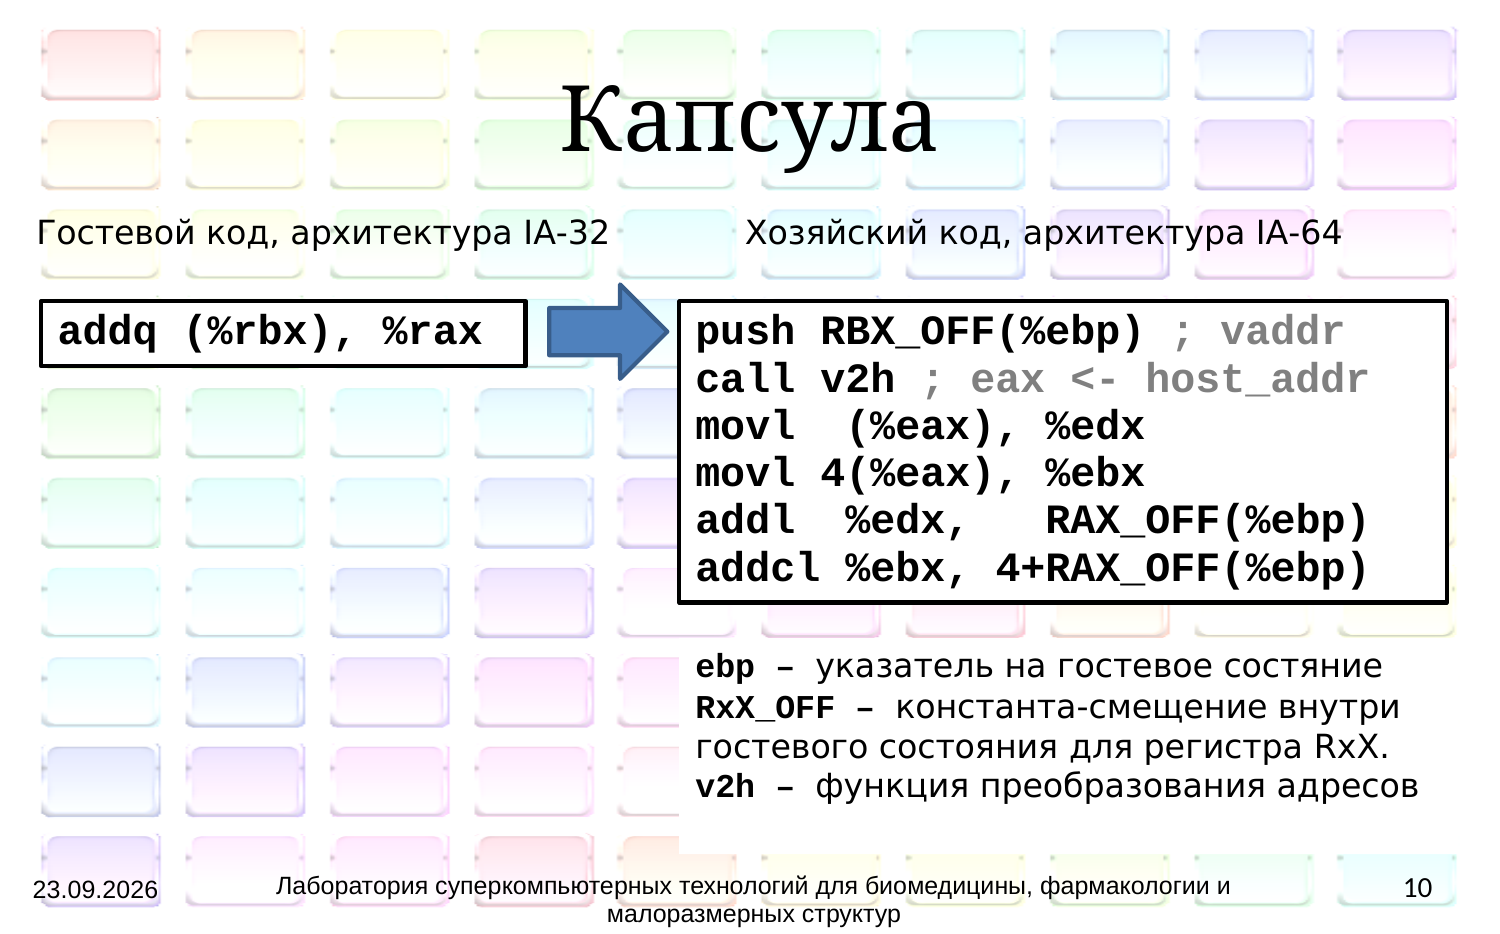

# Капсула
Гостевой код, архитектура IA-32
Хозяйский код, архитектура IA-64
addq (%rbx), %rax
push RBX_OFF(%ebp) ; vaddr
call v2h ; eax <- host_addr
movl (%eax), %edx
movl 4(%eax), %ebx
addl %edx, RAX_OFF(%ebp)
addсl %ebx, 4+RAX_OFF(%ebp)
ebp – указатель на гостевое состяние
RxX_OFF – константа-смещение внутри гостевого состояния для регистра RxX.
v2h – функция преобразования адресов
Лаборатория суперкомпьютерных технологий для биомедицины, фармакологии и малоразмерных структур